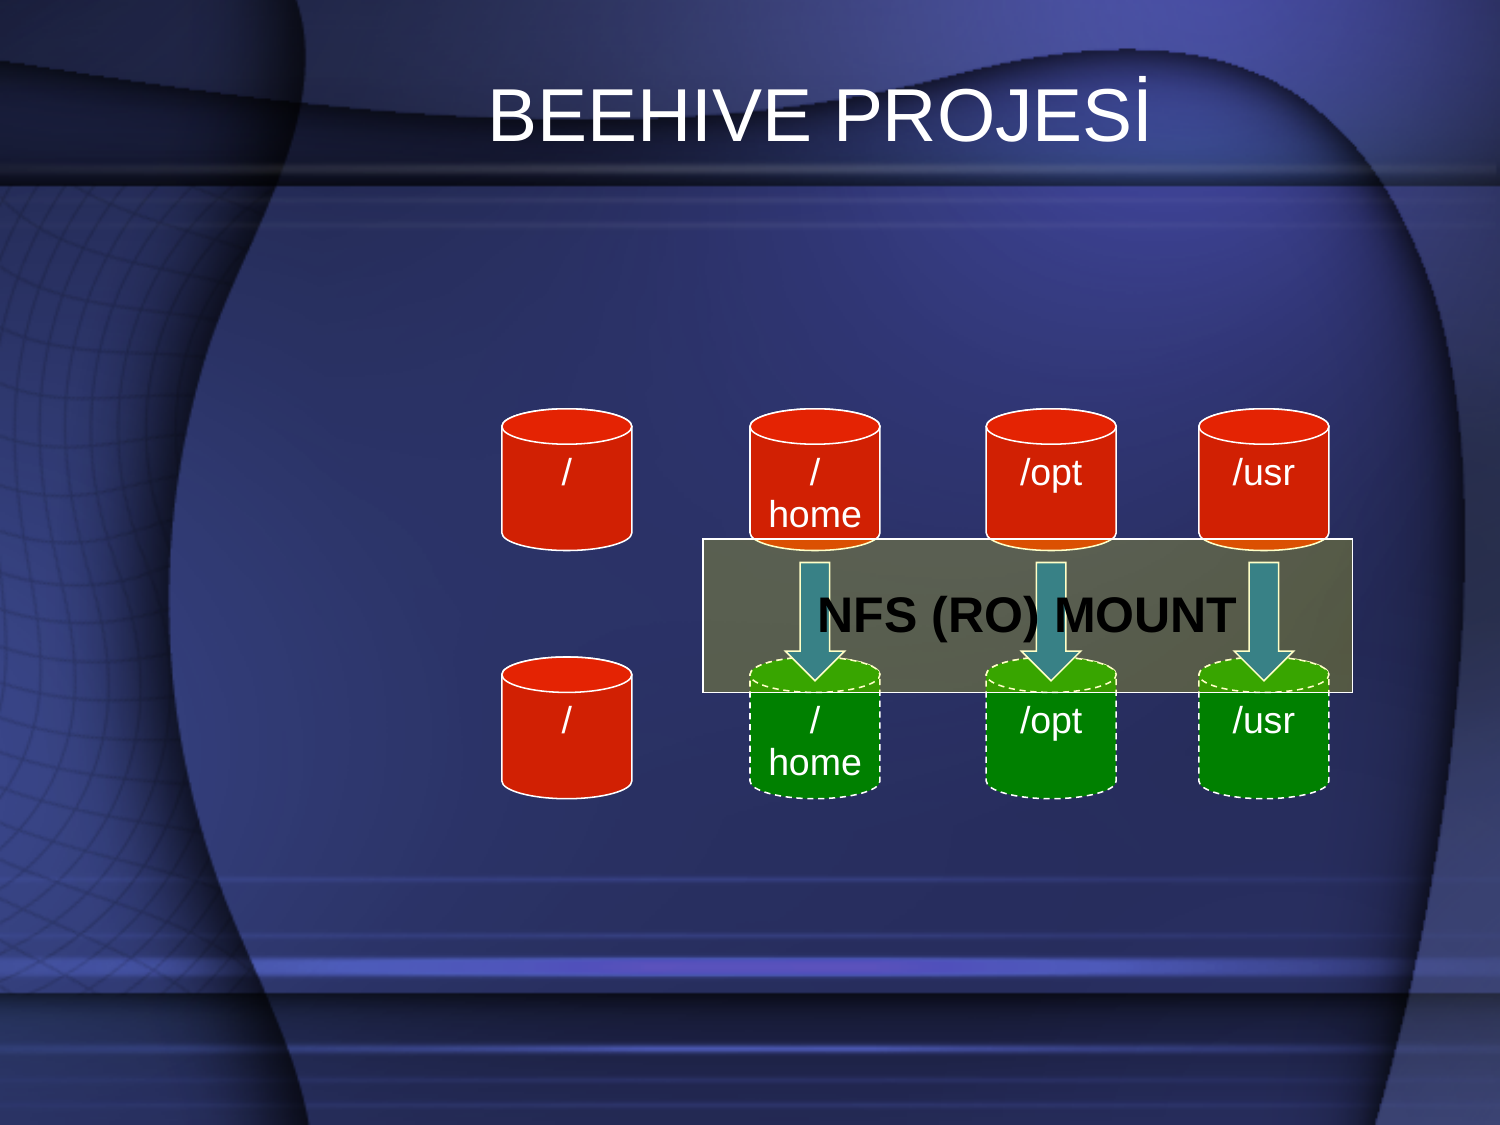

# BEEHIVE PROJESİ
/
/home
/opt
/usr
NFS (RO) MOUNT
/
/home
/opt
/usr